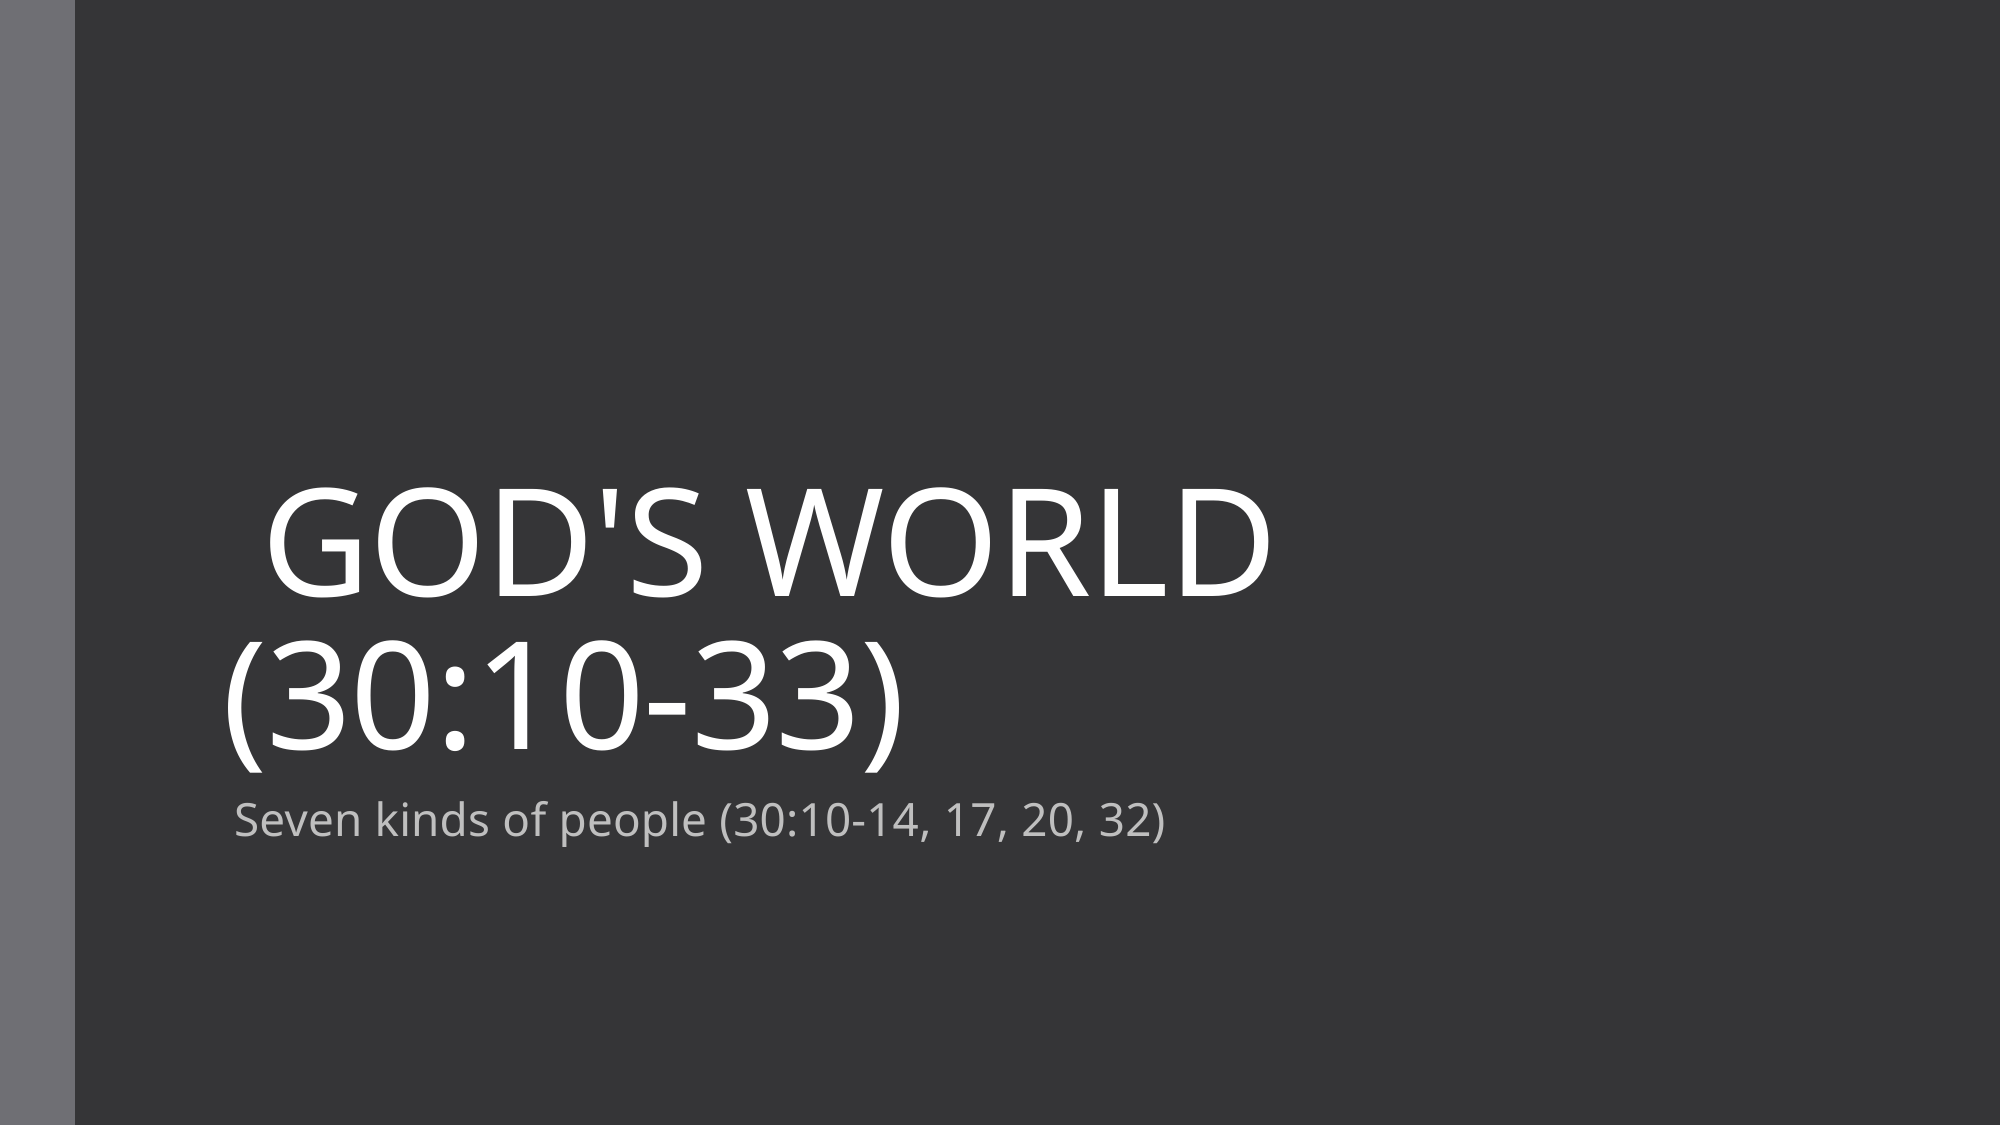

# GOD'S WORLD (30:10-33)
 Seven kinds of people (30:10-14, 17, 20, 32)